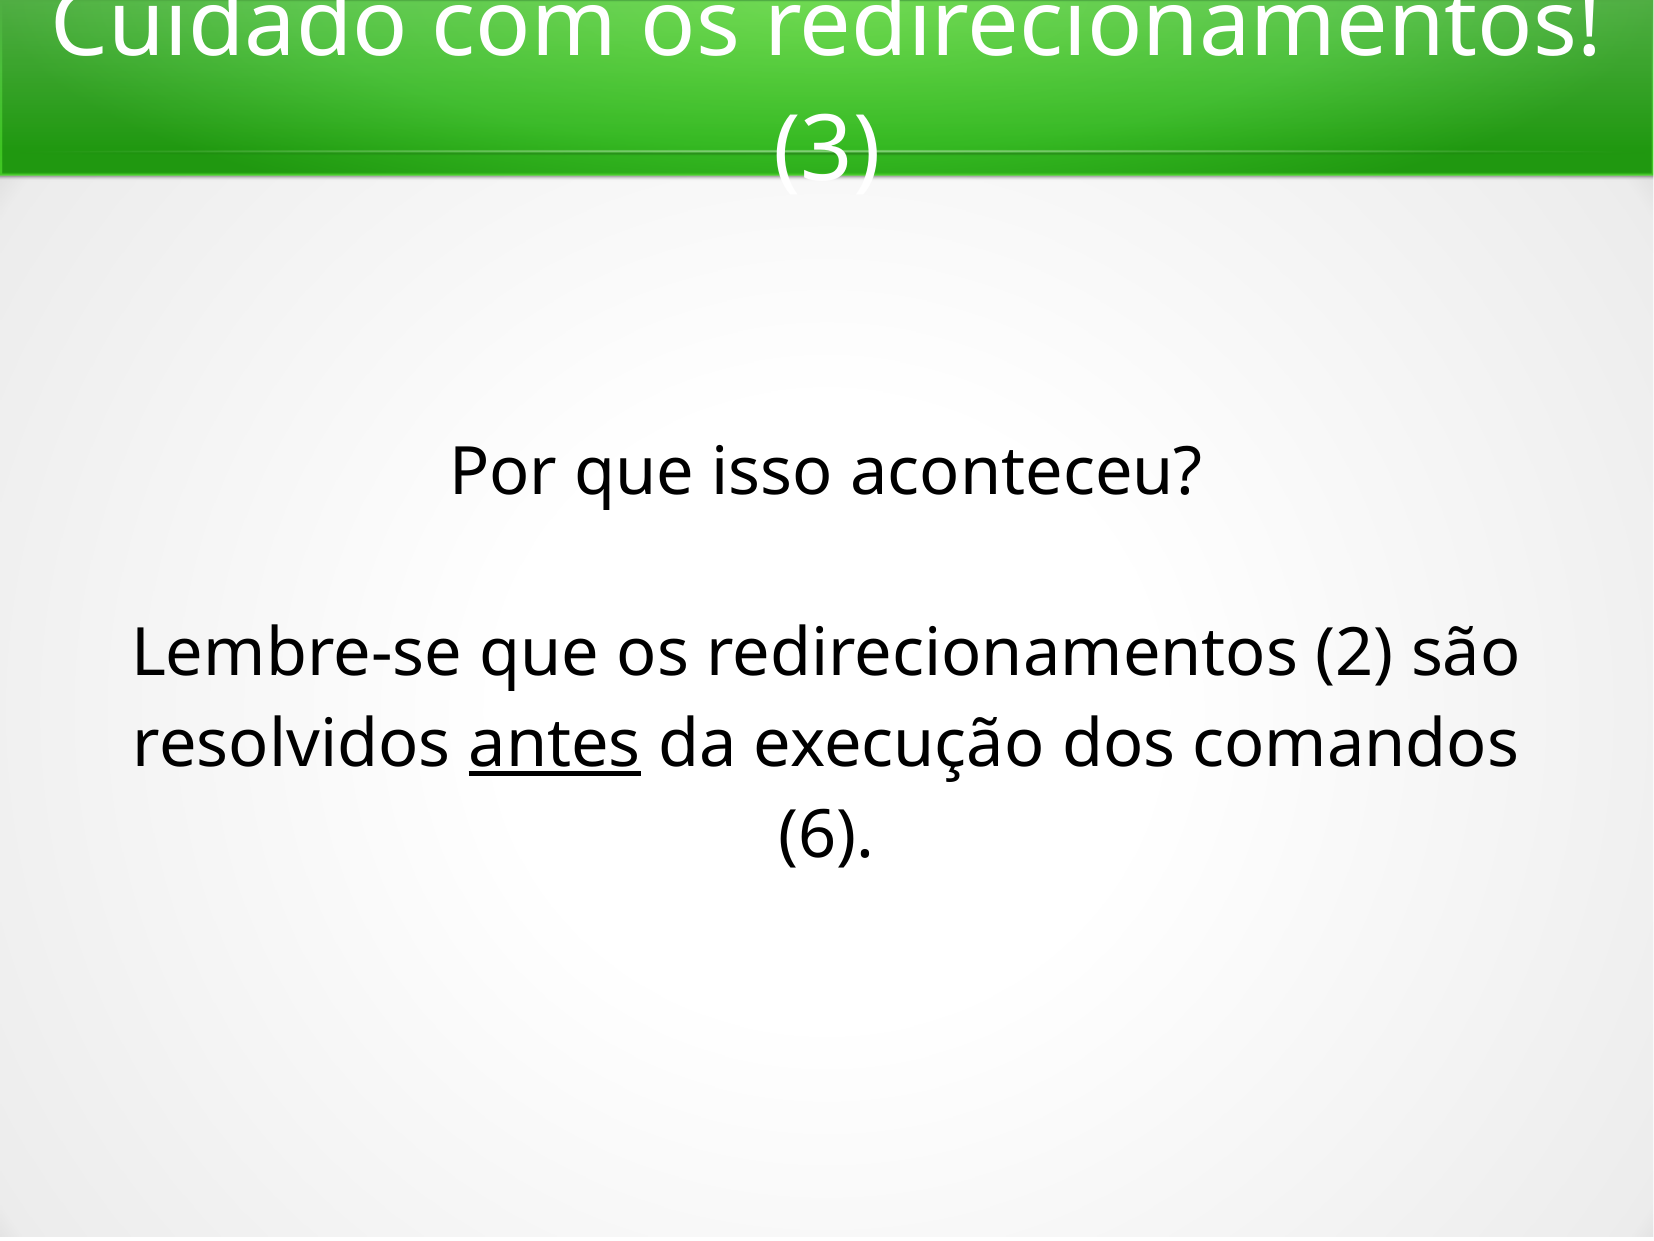

# Cuidado com os redirecionamentos! (3)
Por que isso aconteceu?
Lembre-se que os redirecionamentos (2) são resolvidos antes da execução dos comandos (6).